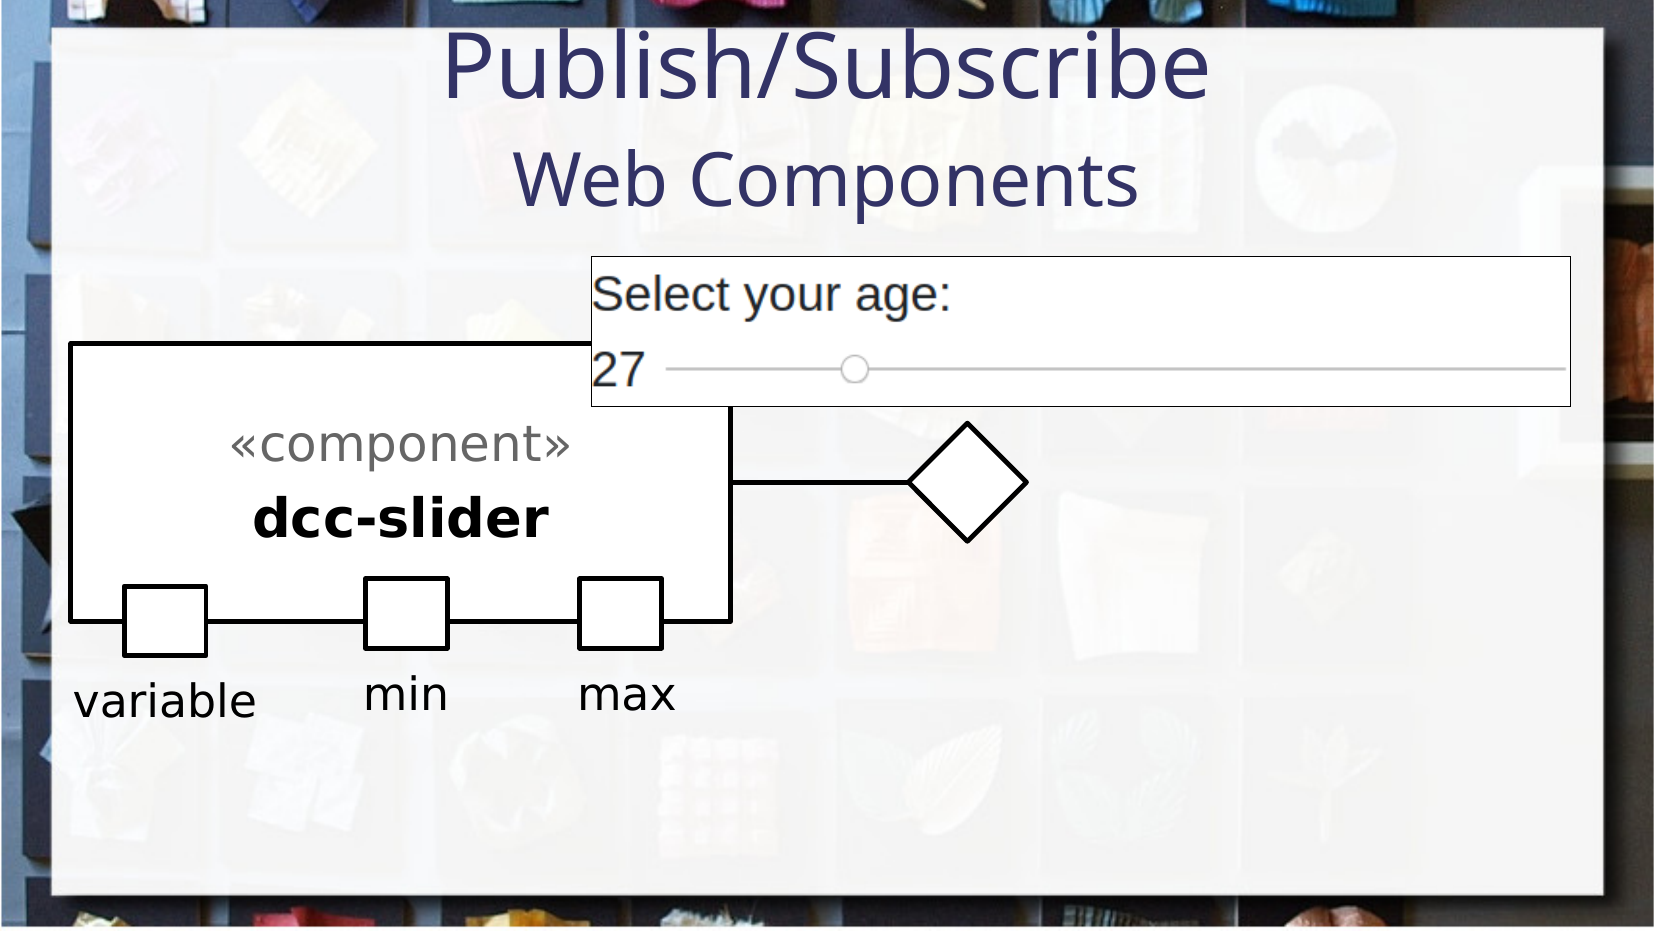

# Publish/Subscribe Web Components
«component»
dcc-slider
min
max
variable